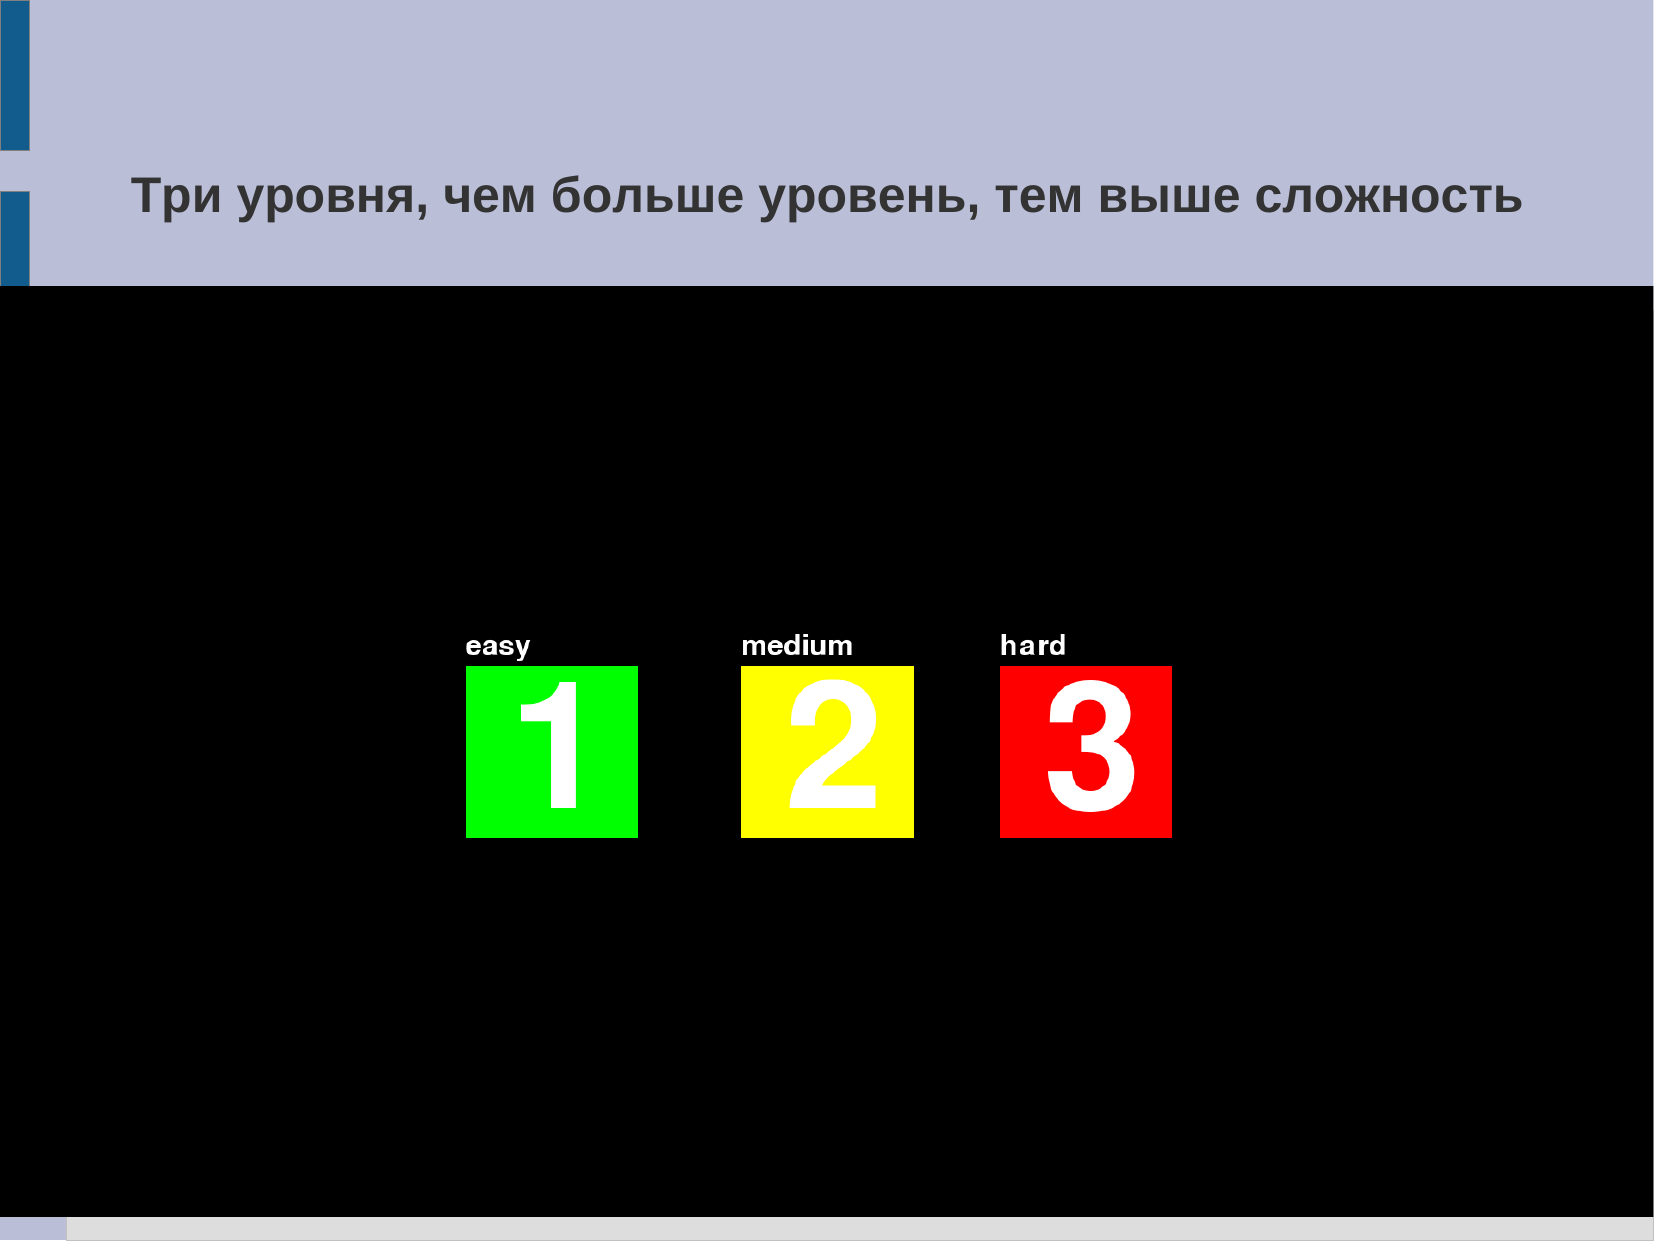

# Три уровня, чем больше уровень, тем выше сложность